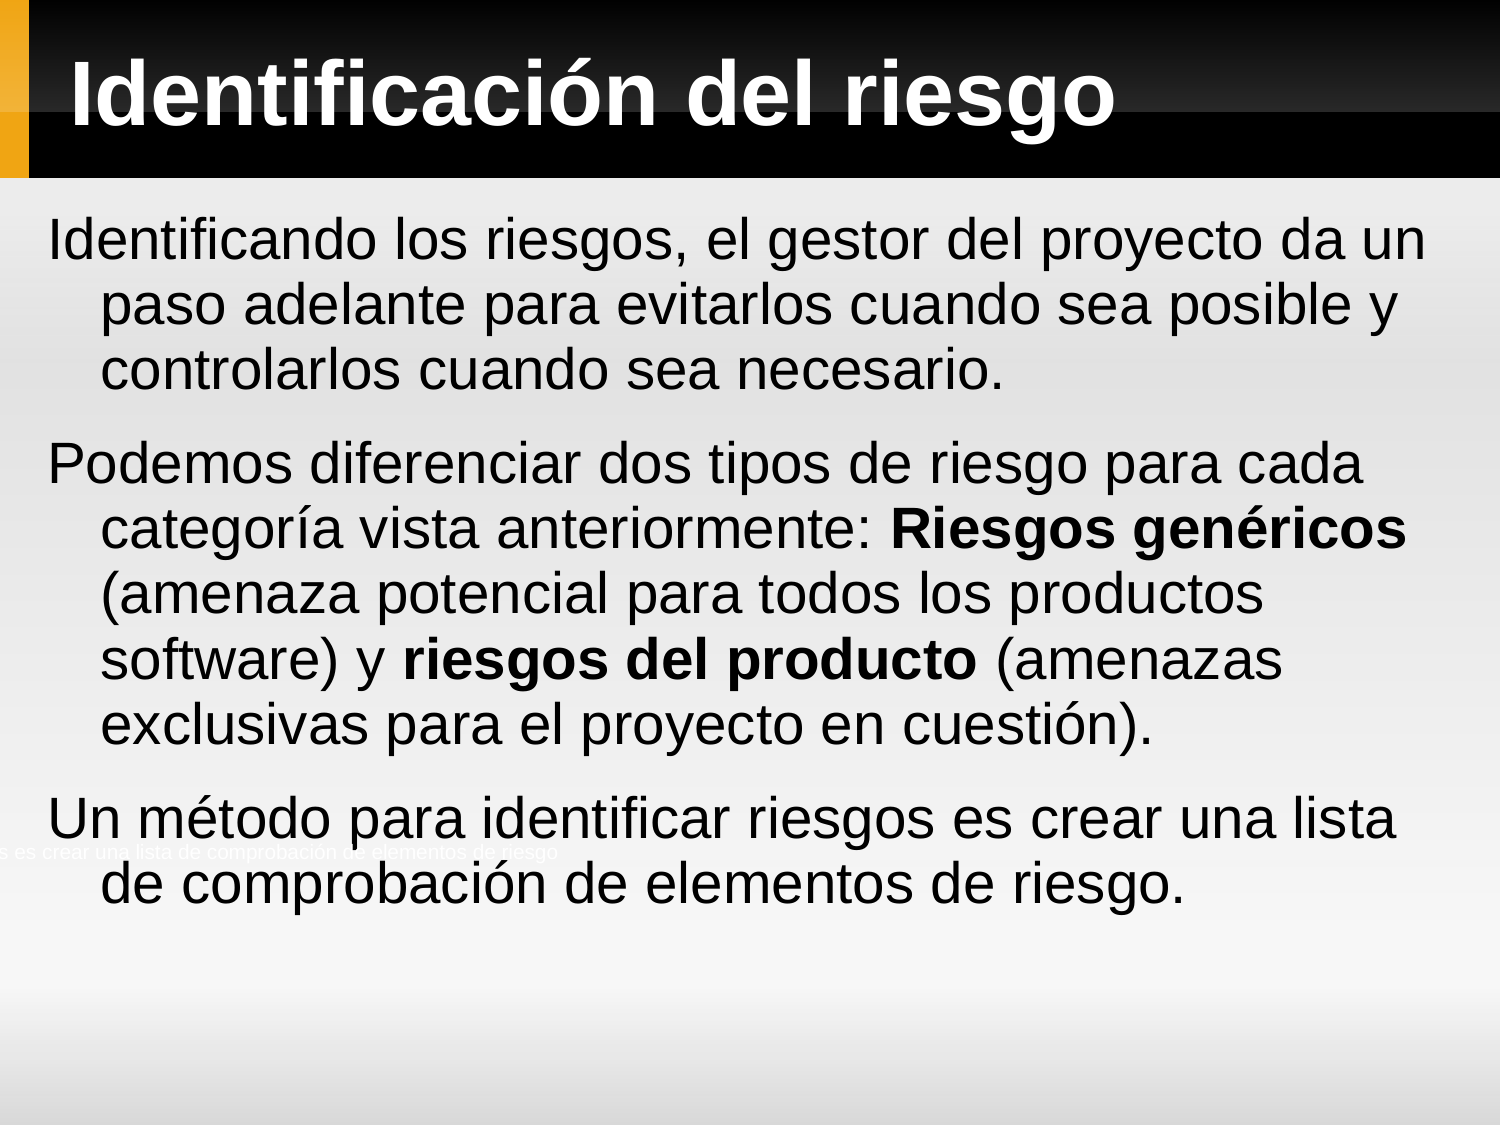

# Identificación del riesgo
Identificando los riesgos, el gestor del proyecto da un paso adelante para evitarlos cuando sea posible y controlarlos cuando sea necesario.
Podemos diferenciar dos tipos de riesgo para cada categoría vista anteriormente: Riesgos genéricos (amenaza potencial para todos los productos software) y riesgos del producto (amenazas exclusivas para el proyecto en cuestión).
Un método para identificar riesgos es crear una lista de comprobación de elementos de riesgo.
Un método para identificar riesgos es crear una lista de comprobación de elementos de riesgo